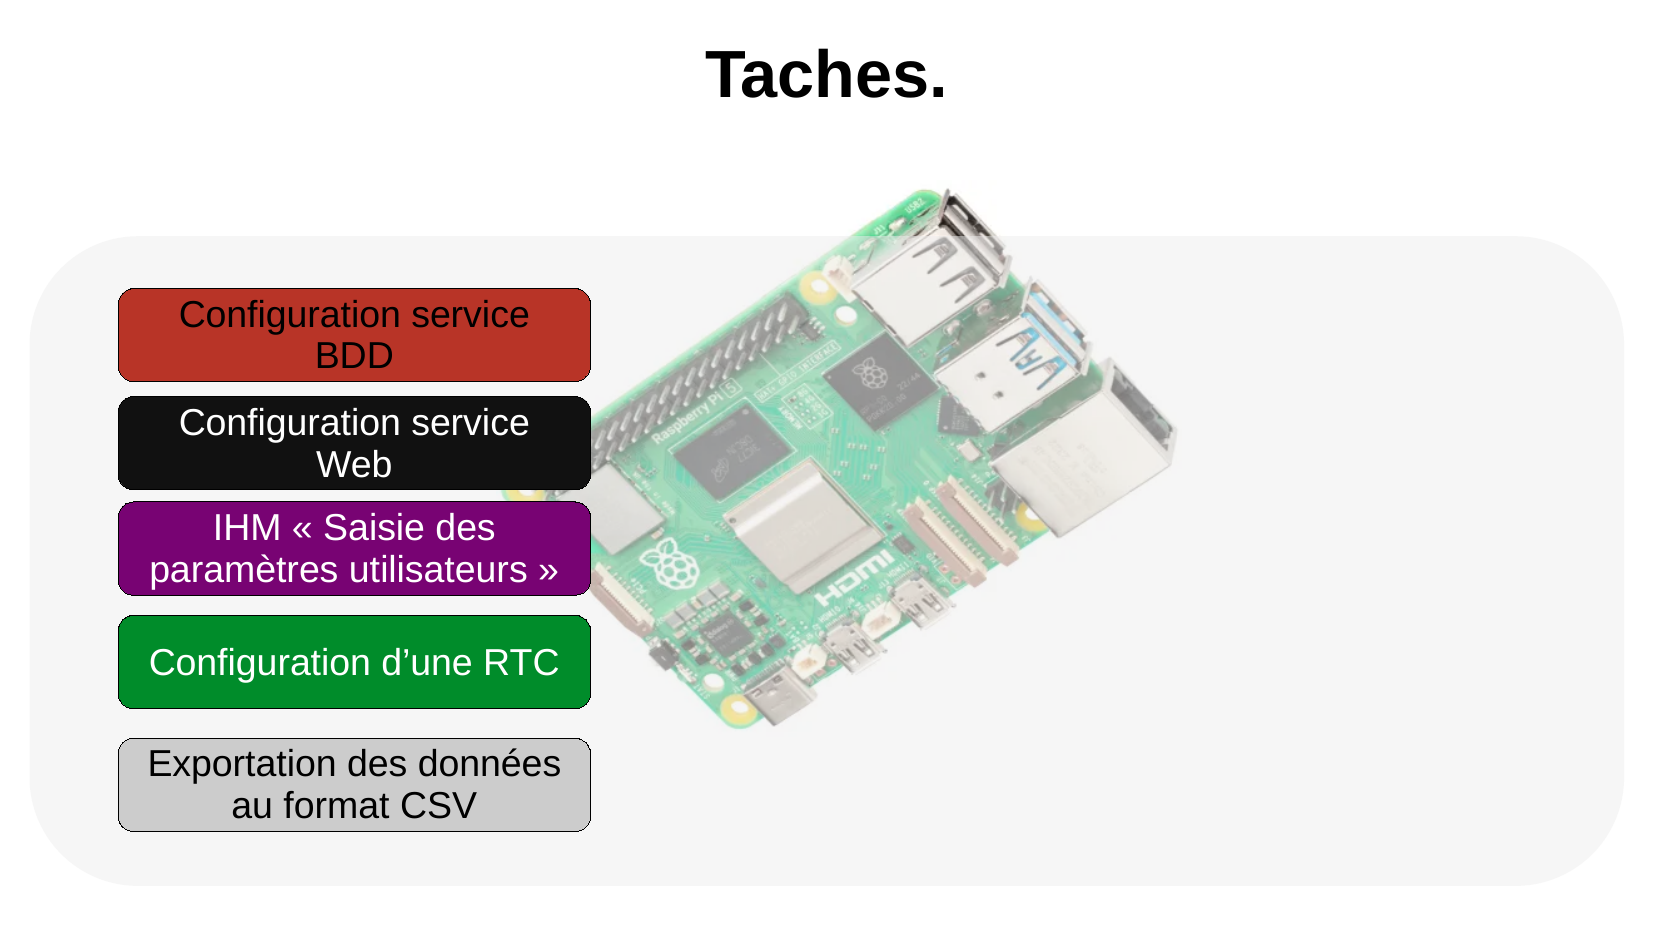

1/5
Taches.
Configuration service BDD
Configuration service Web
IHM « Saisie des paramètres utilisateurs »
Configuration d’une RTC
Exportation des données au format CSV